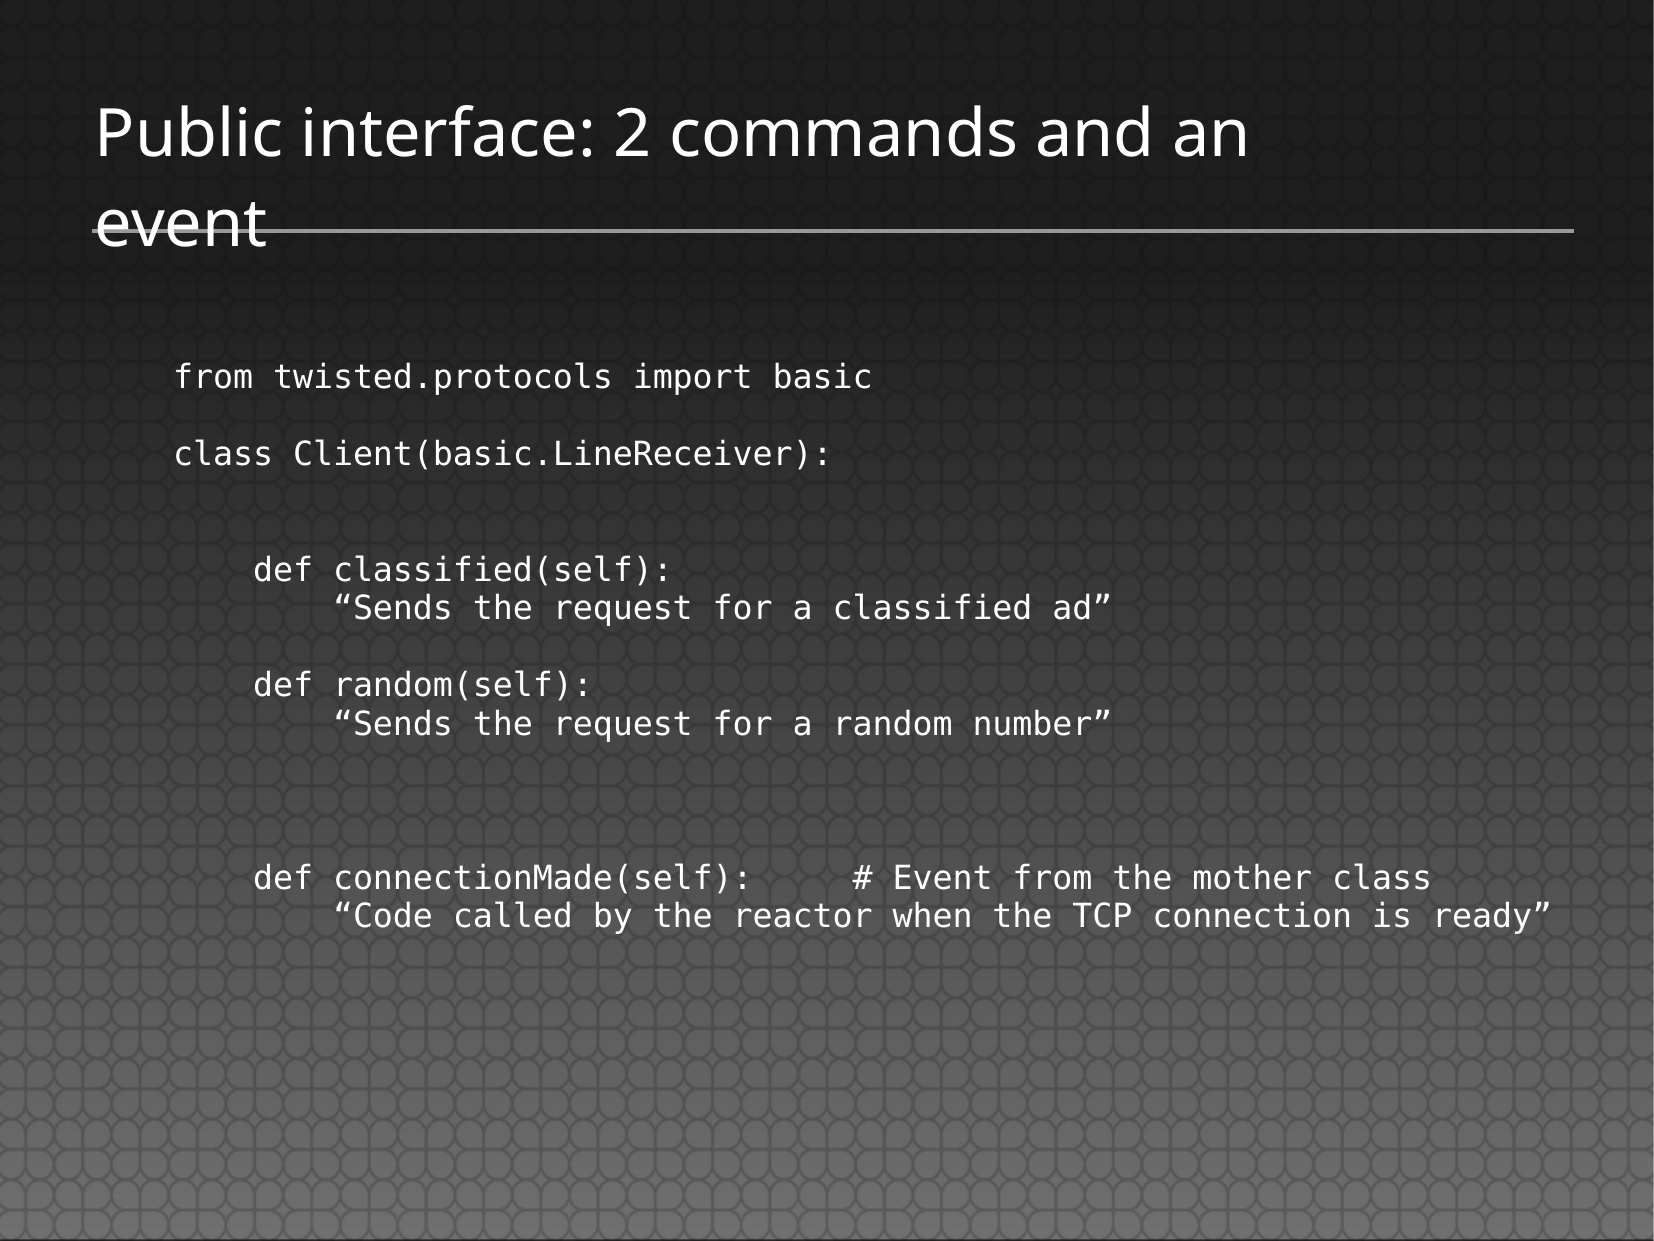

# Public interface: 2 commands and an event
from twisted.protocols import basic
class Client(basic.LineReceiver):
 def classified(self):
 “Sends the request for a classified ad”
 def random(self):
 “Sends the request for a random number”
 def connectionMade(self): # Event from the mother class
 “Code called by the reactor when the TCP connection is ready”